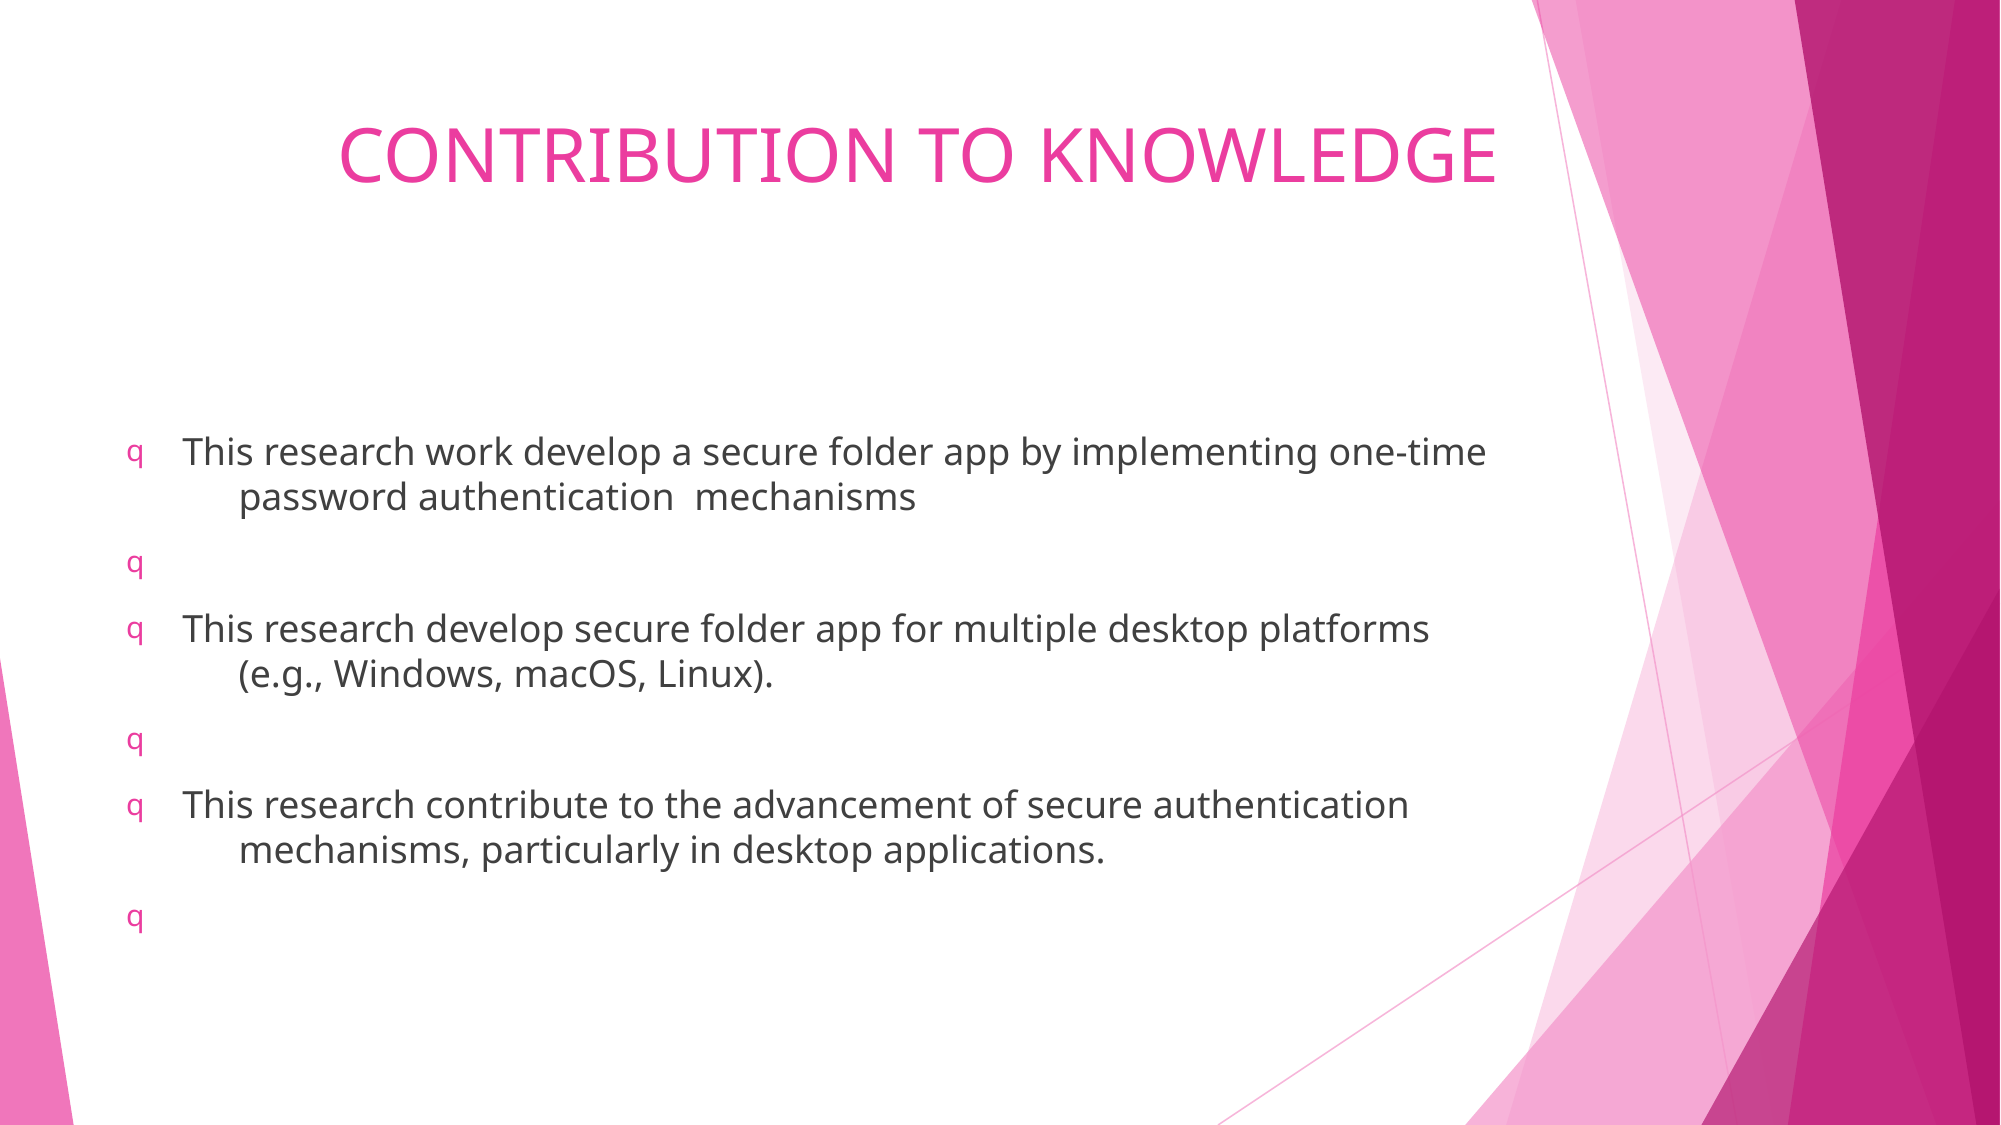

# CONTRIBUTION TO KNOWLEDGE
This research work develop a secure folder app by implementing one-time password authentication mechanisms
This research develop secure folder app for multiple desktop platforms (e.g., Windows, macOS, Linux).
This research contribute to the advancement of secure authentication mechanisms, particularly in desktop applications.